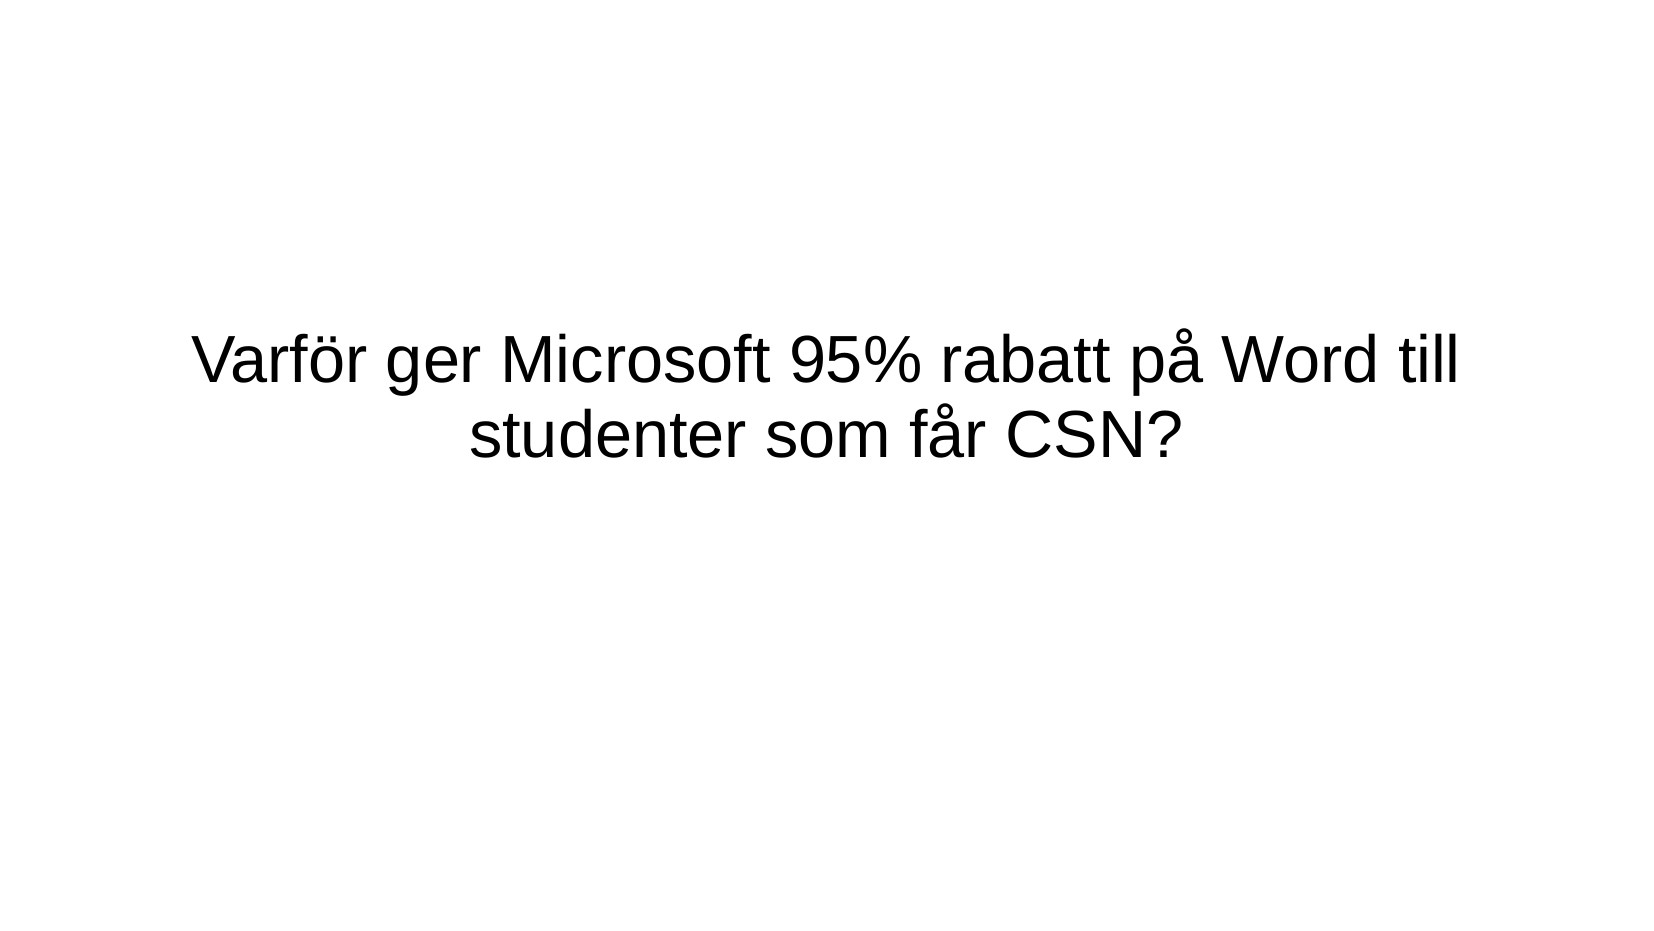

# Varför ger Microsoft 95% rabatt på Word till studenter som får CSN?